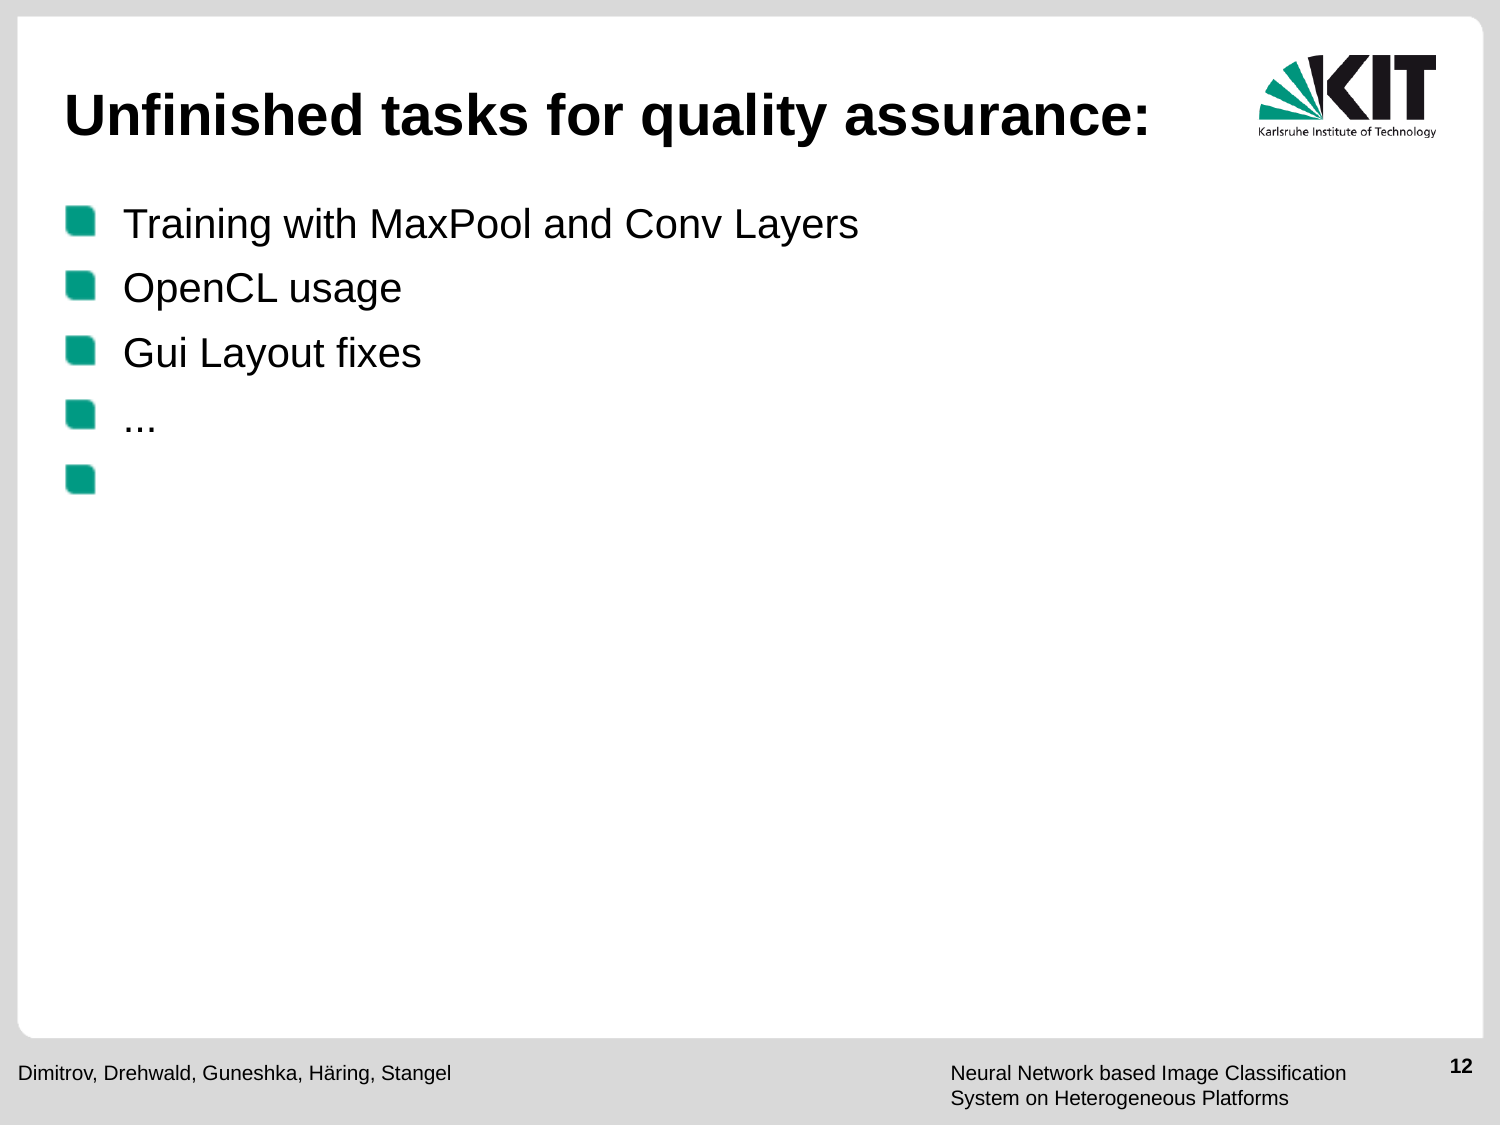

# Unfinished tasks for quality assurance:
Training with MaxPool and Conv Layers
OpenCL usage
Gui Layout fixes
...
Dimitrov, Drehwald, Guneshka, Häring, Stangel
Neural Network based Image Classification System on Heterogeneous Platforms